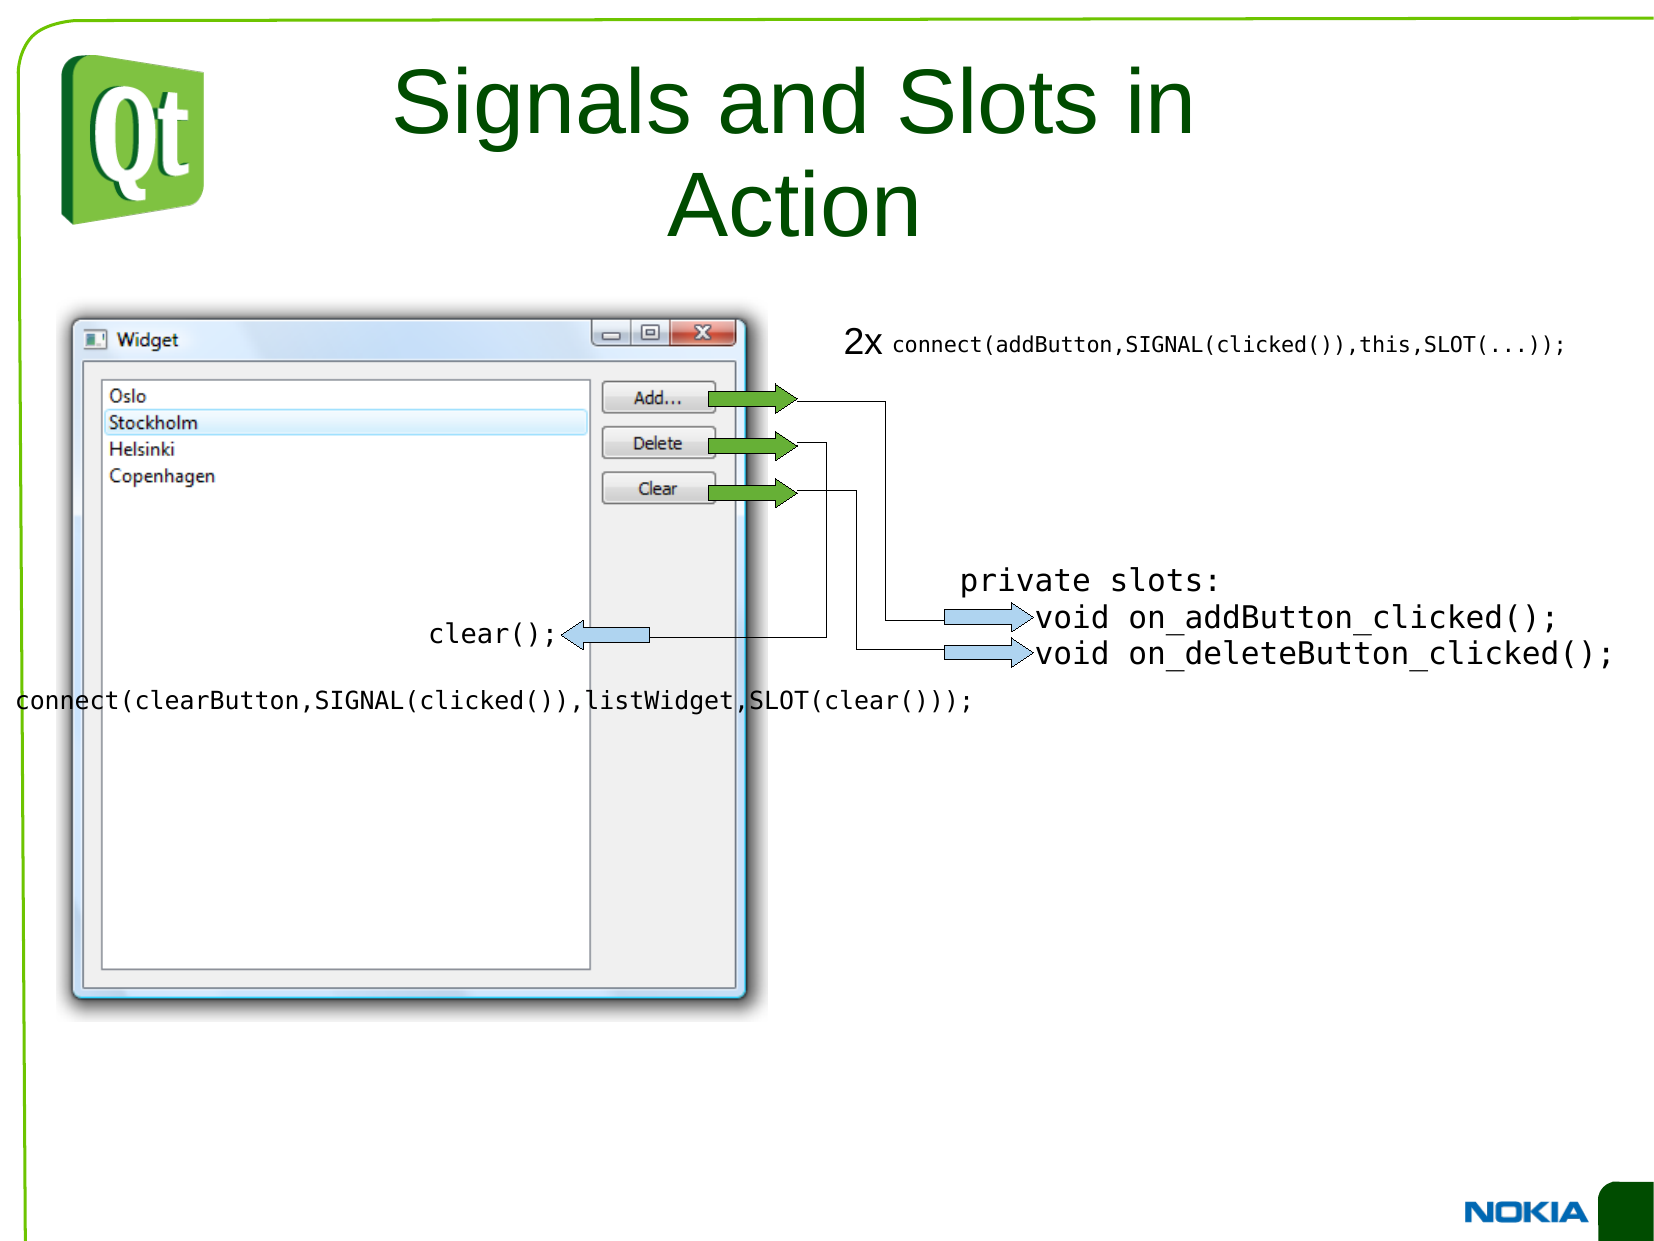

# Signals and Slots in Action
2x
connect(addButton,SIGNAL(clicked()),this,SLOT(...));
private slots:
 void on_addButton_clicked();
 void on_deleteButton_clicked();
clear();
connect(clearButton,SIGNAL(clicked()),listWidget,SLOT(clear()));